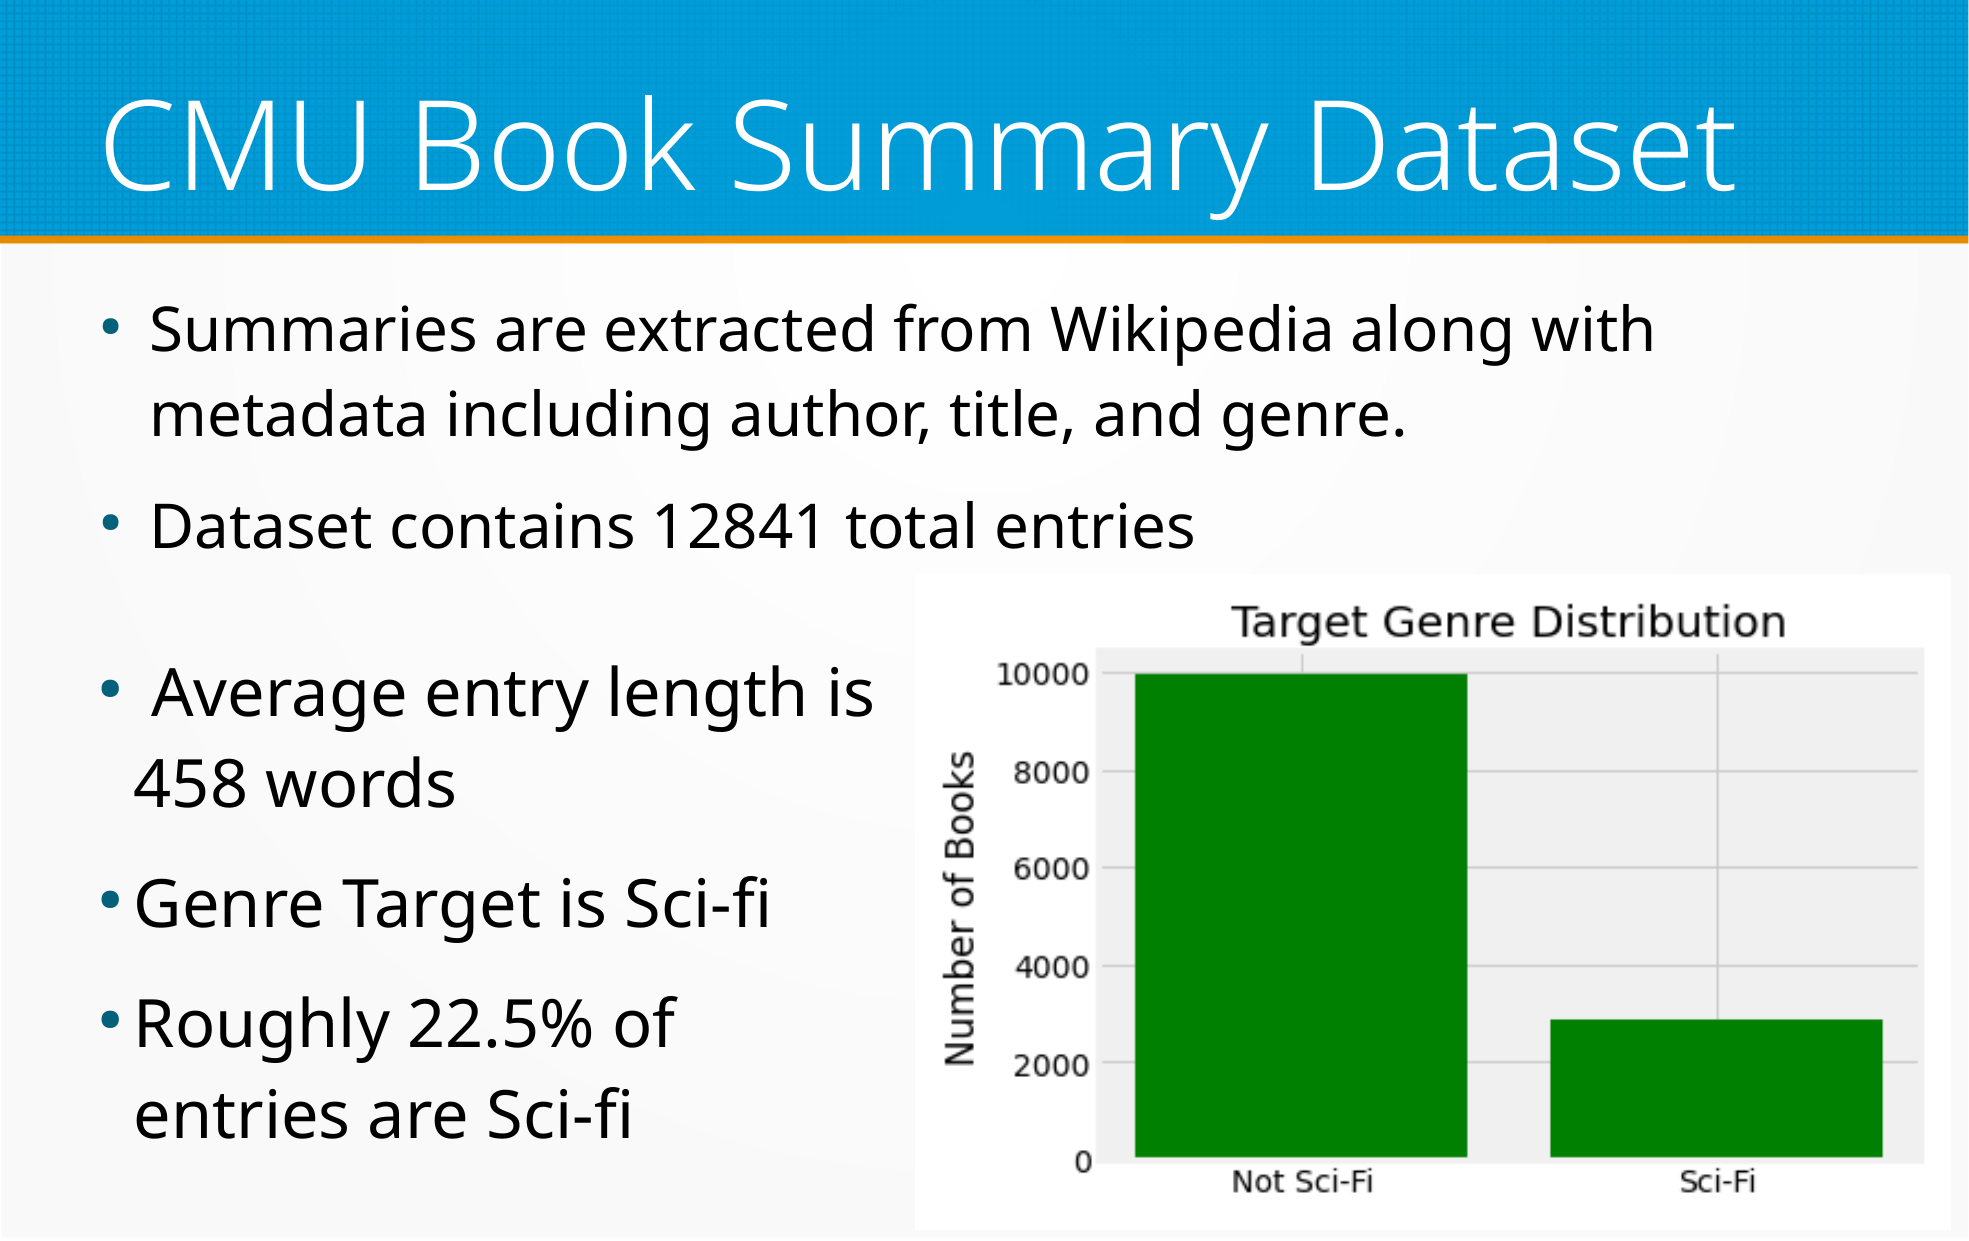

# CMU Book Summary Dataset
Summaries are extracted from Wikipedia along with metadata including author, title, and genre.
Dataset contains 12841 total entries
 Average entry length is 458 words
Genre Target is Sci-fi
Roughly 22.5% of entries are Sci-fi